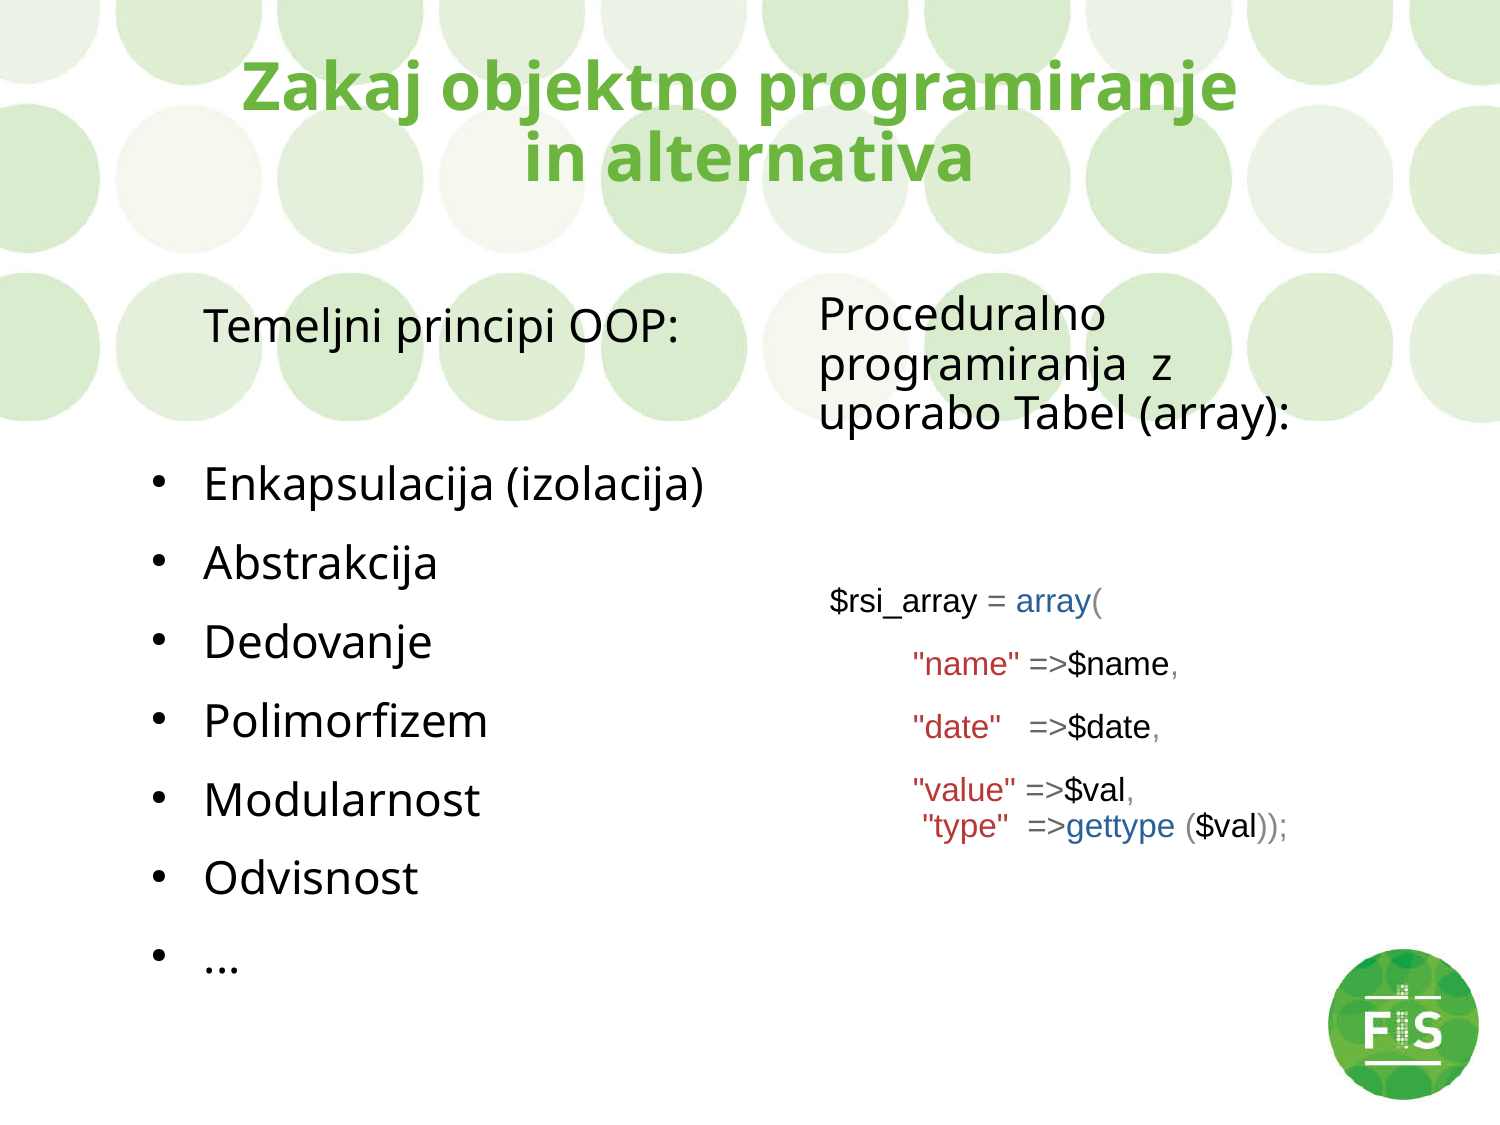

# Zakaj objektno programiranje in alternativa
Proceduralno programiranja z uporabo Tabel (array):
Temeljni principi OOP:
Enkapsulacija (izolacija)
Abstrakcija
Dedovanje
Polimorfizem
Modularnost
Odvisnost
...
$rsi_array = array(
 "name" =>$name,
 "date" =>$date,
 "value" =>$val,
 "type" =>gettype ($val));